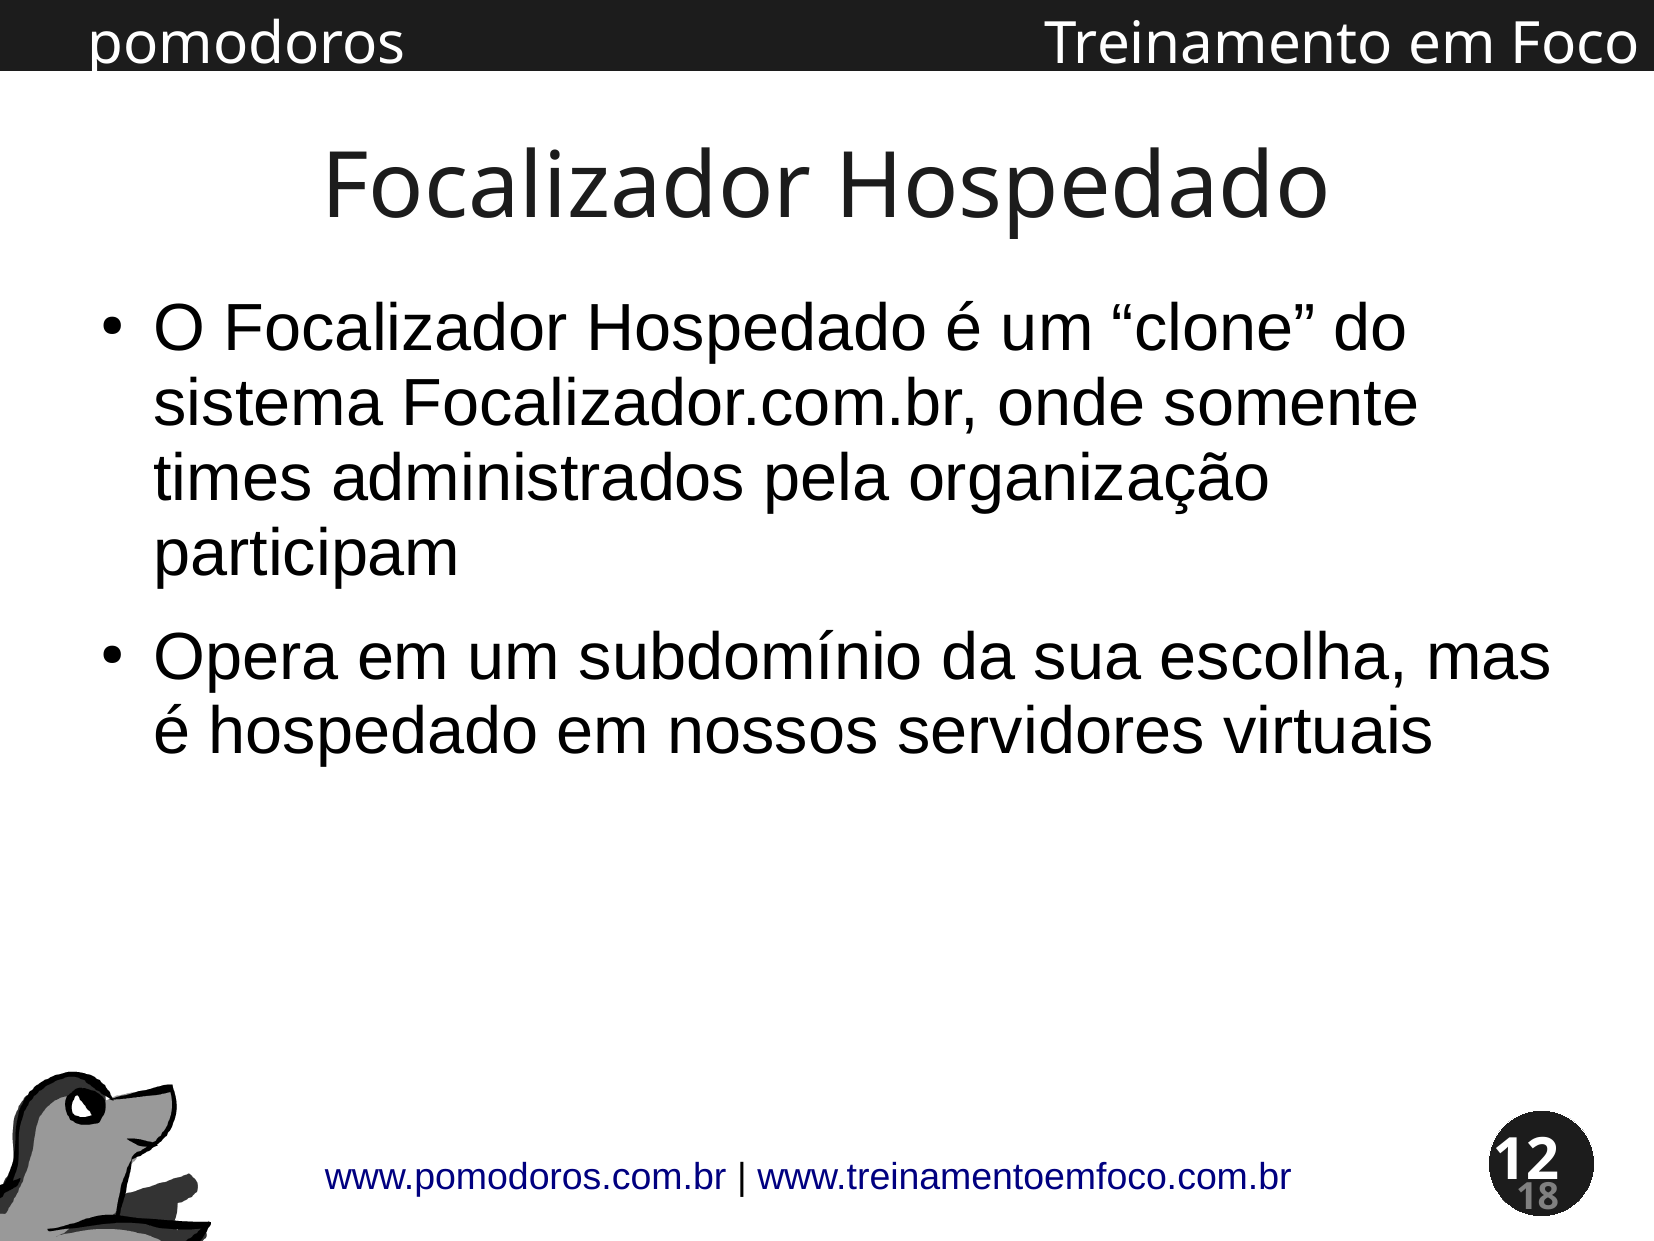

# Focalizador Hospedado
O Focalizador Hospedado é um “clone” do sistema Focalizador.com.br, onde somente times administrados pela organização participam
Opera em um subdomínio da sua escolha, mas é hospedado em nossos servidores virtuais